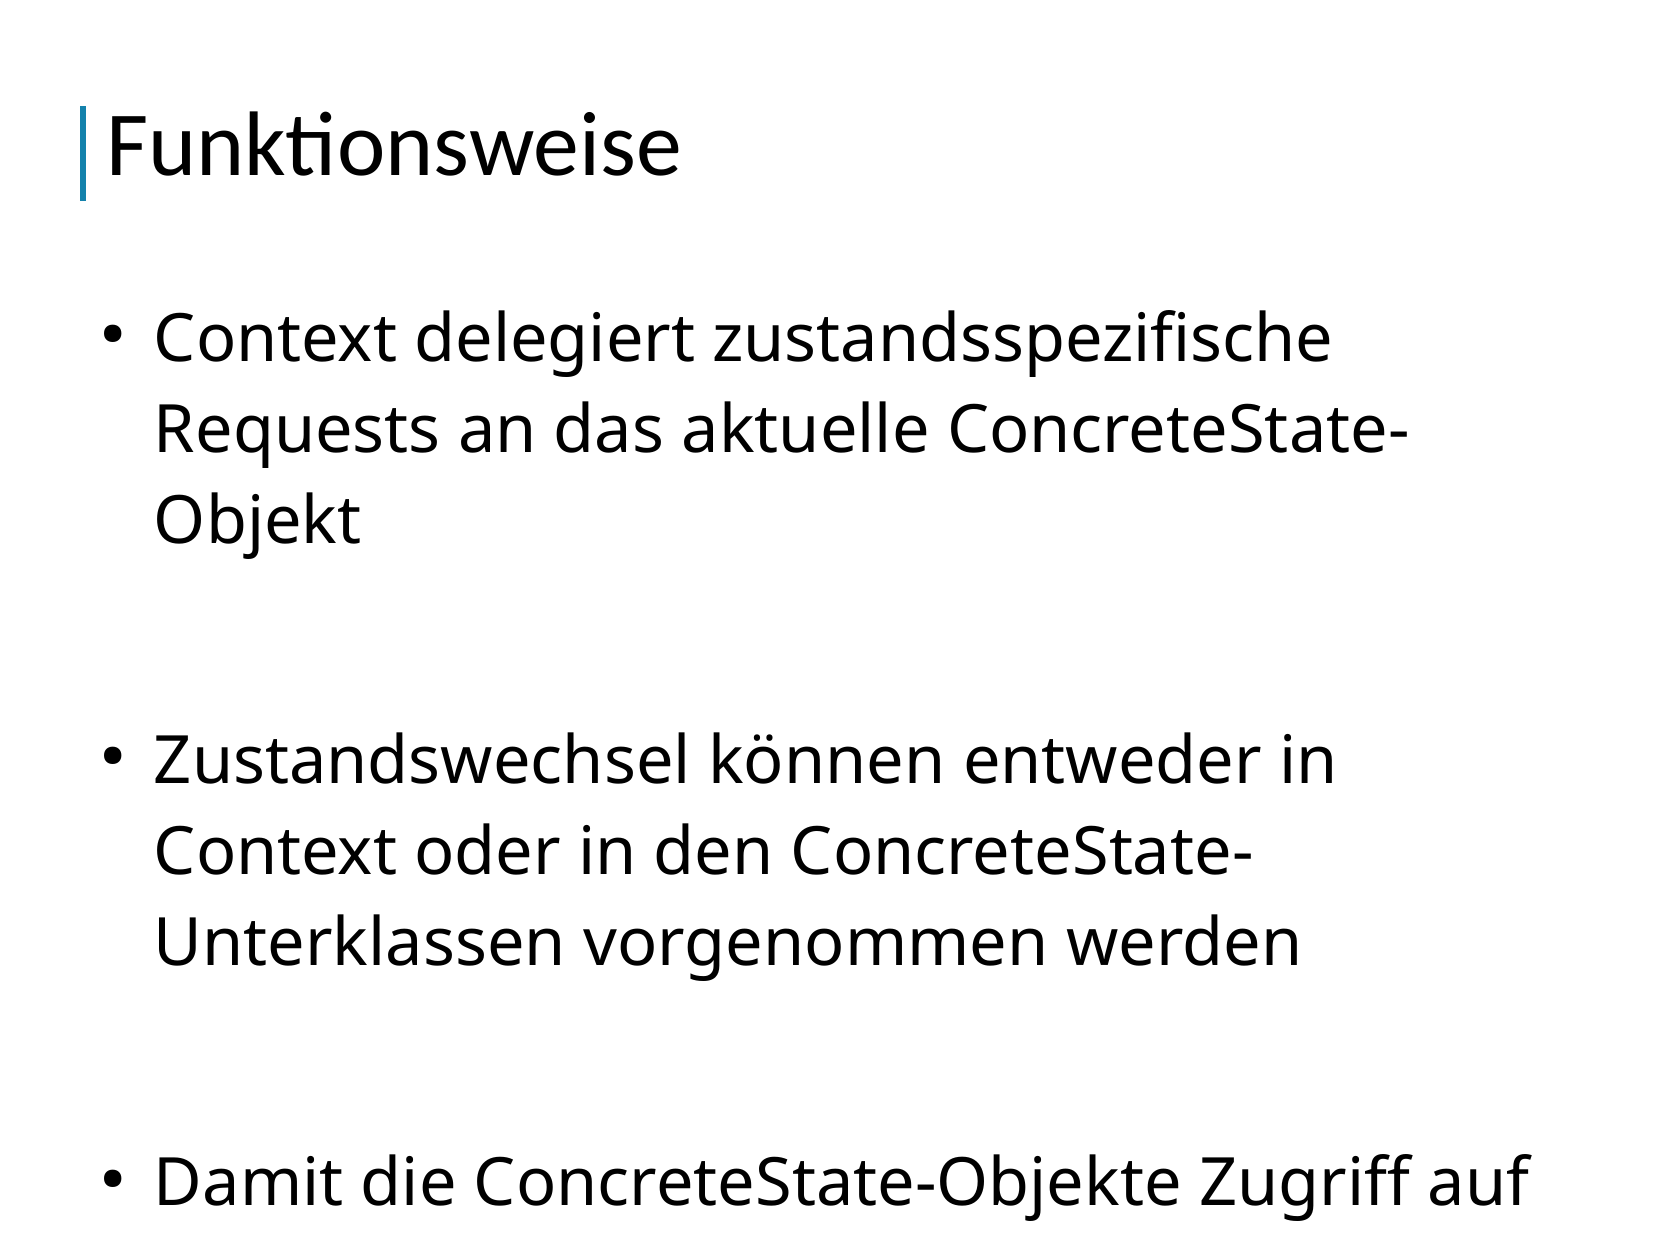

# Funktionsweise
Context delegiert zustandsspezifische Requests an das aktuelle ConcreteState-Objekt
Zustandswechsel können entweder in Context oder in den ConcreteState-Unterklassen vorgenommen werden
Damit die ConcreteState-Objekte Zugriff auf Context haben, kann es sich selbst als Argument übergeben